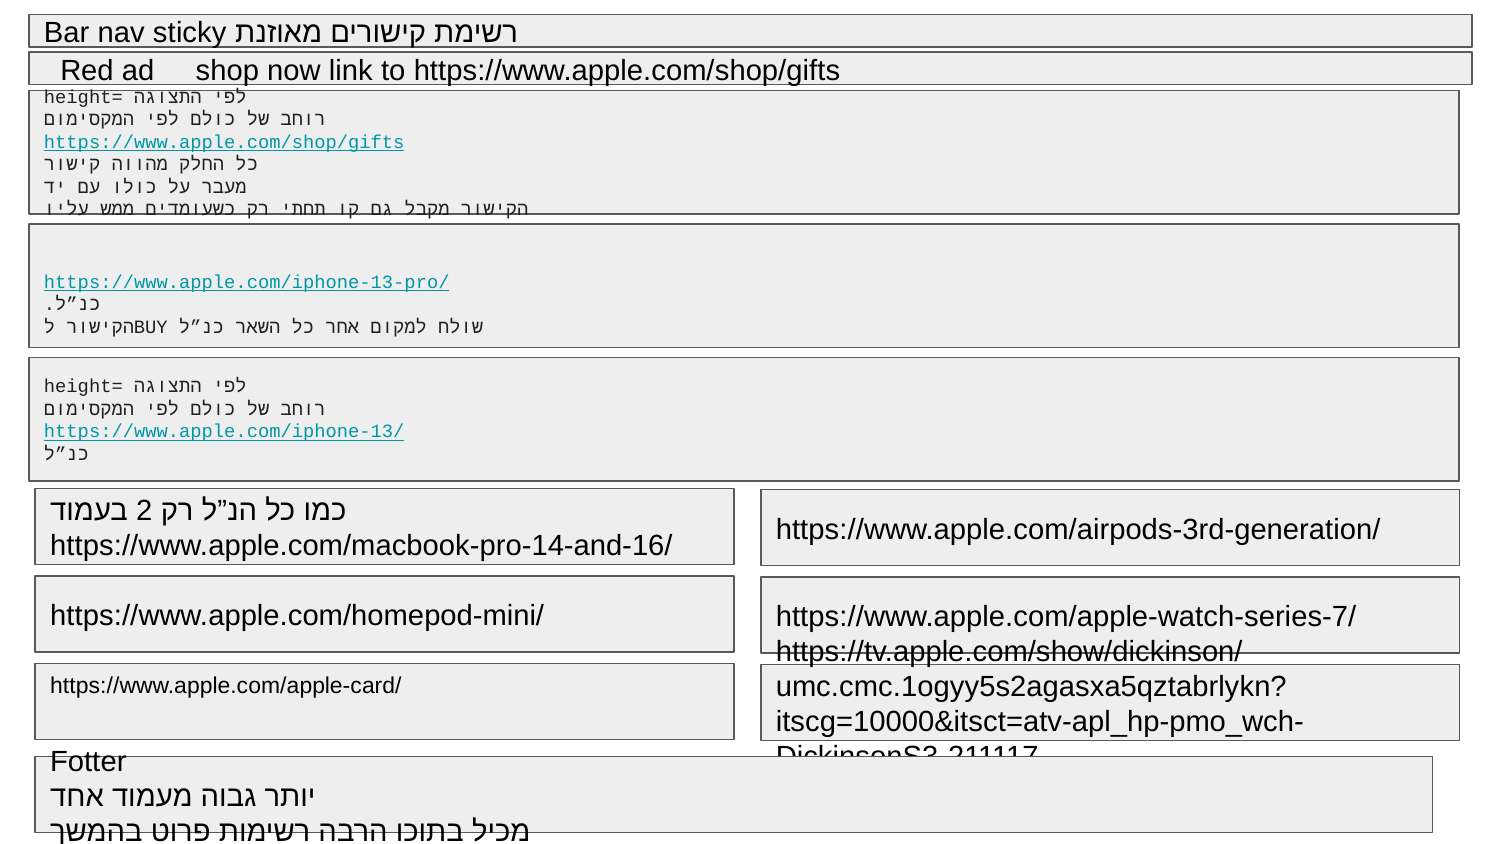

Bar nav sticky רשימת קישורים מאוזנת
 Red ad shop now link to https://www.apple.com/shop/gifts
height= לפי התצוגה
רוחב של כולם לפי המקסימום
https://www.apple.com/shop/gifts
כל החלק מהווה קישור
מעבר על כולו עם יד
הקישור מקבל גם קו תחתי רק כשעומדים ממש עליו
https://www.apple.com/iphone-13-pro/
כנ”ל.
הקישור לBUY שולח למקום אחר כל השאר כנ”ל
height= לפי התצוגה
רוחב של כולם לפי המקסימום
https://www.apple.com/iphone-13/
כנ”ל
כמו כל הנ”ל רק 2 בעמוד
https://www.apple.com/macbook-pro-14-and-16/
https://www.apple.com/airpods-3rd-generation/
https://www.apple.com/homepod-mini/
https://www.apple.com/apple-watch-series-7/
https://www.apple.com/apple-card/
https://tv.apple.com/show/dickinson/umc.cmc.1ogyy5s2agasxa5qztabrlykn?itscg=10000&itsct=atv-apl_hp-pmo_wch-DickinsonS3-211117
Fotter
יותר גבוה מעמוד אחד
מכיל בתוכו הרבה רשימות פרוט בהמשך